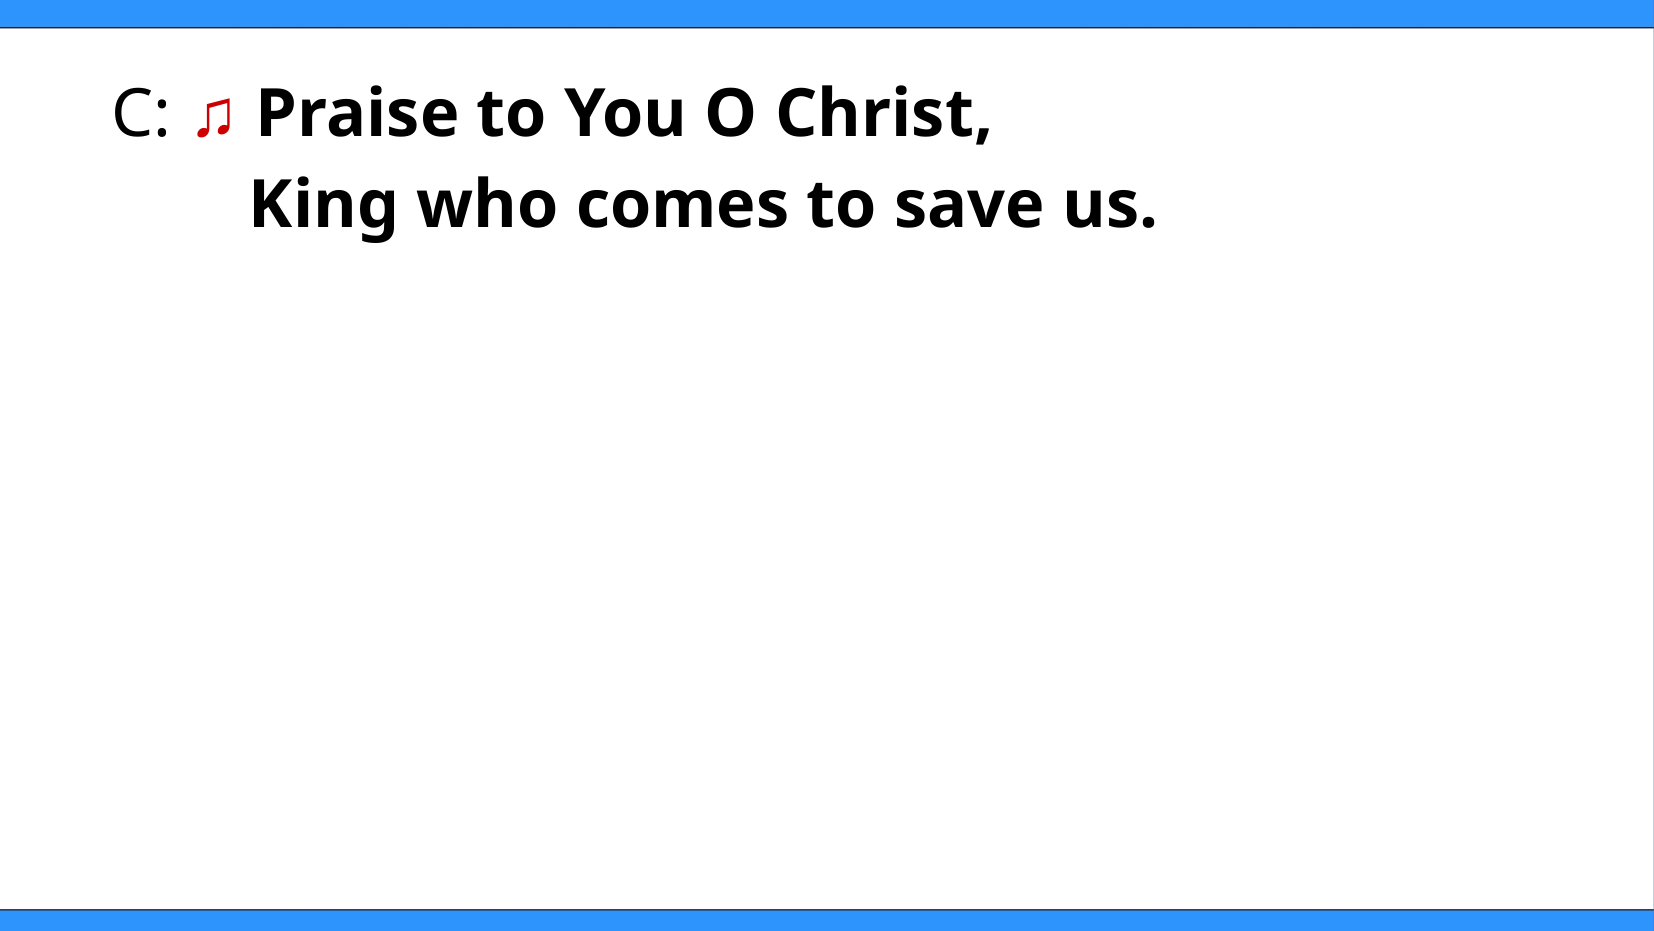

C: ♫ Praise to You O Christ,
 King who comes to save us.